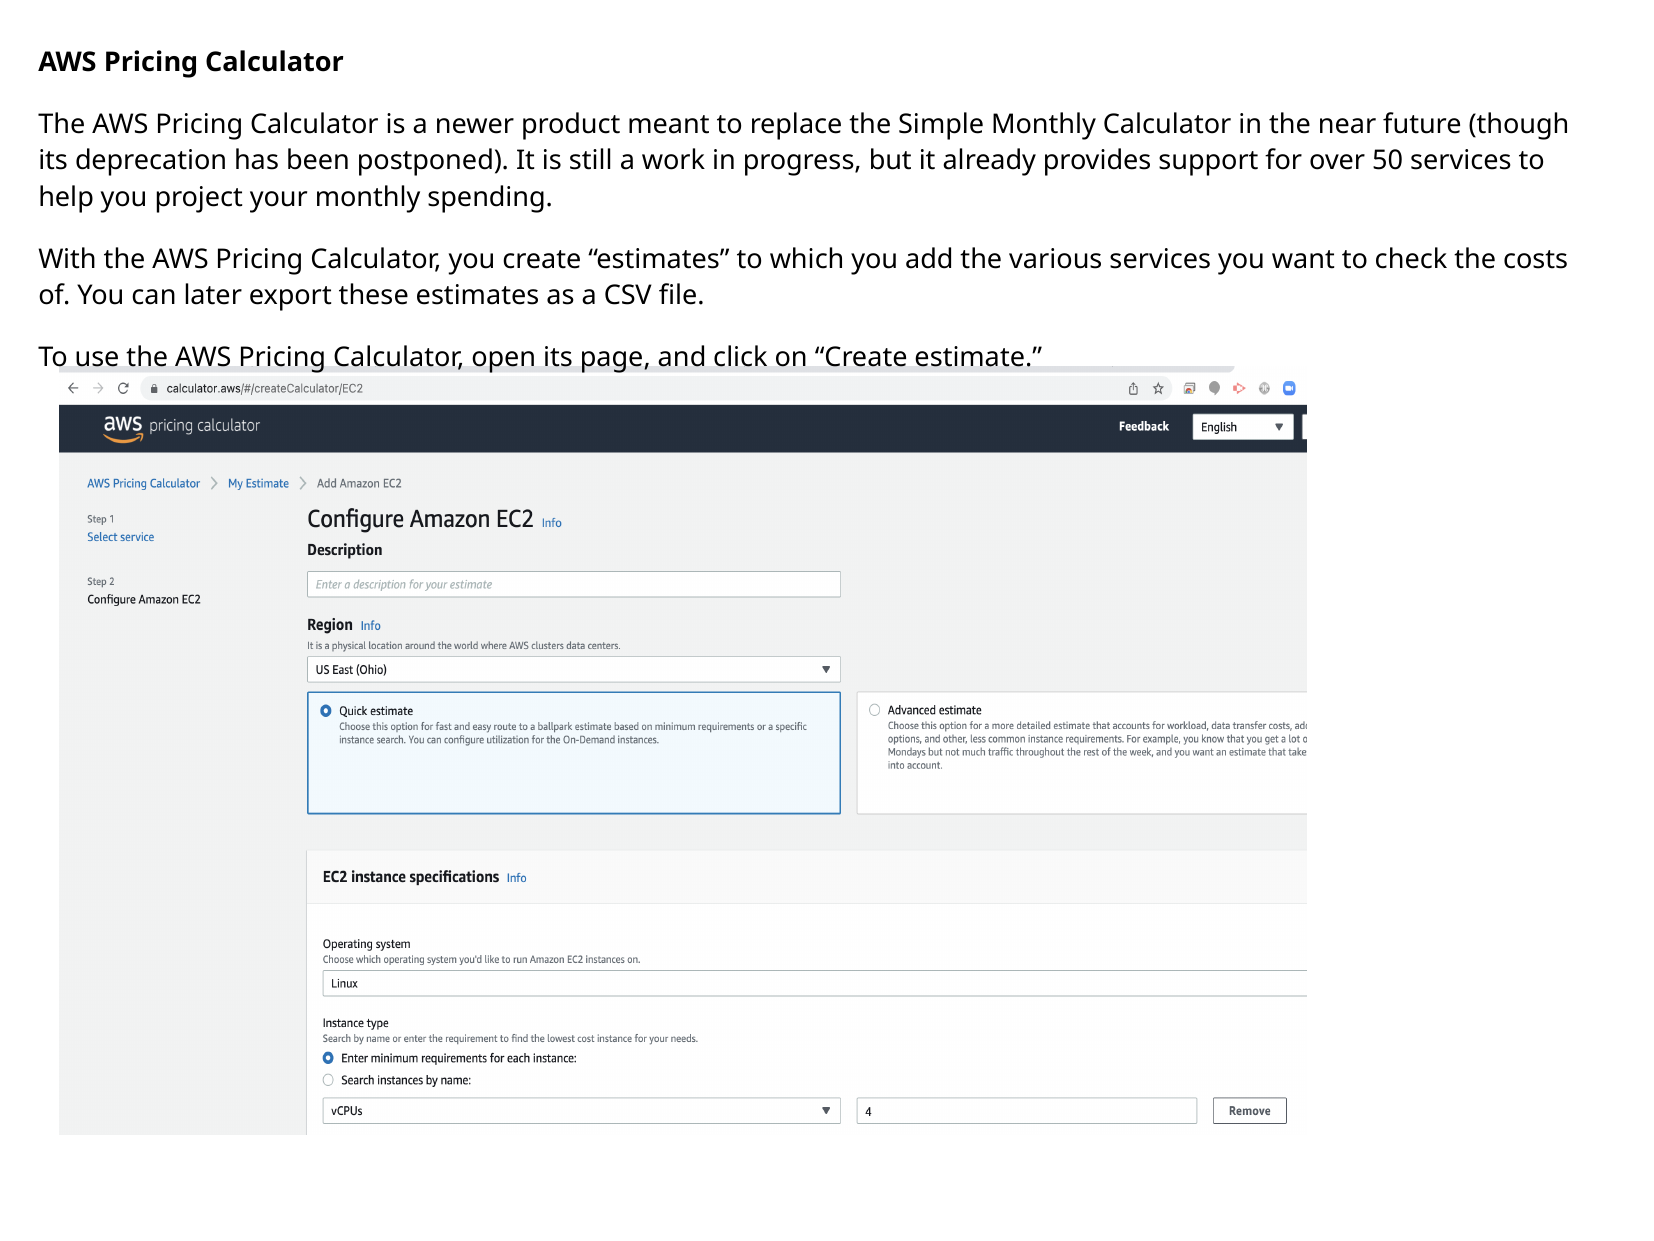

AWS Pricing Calculator
The AWS Pricing Calculator is a newer product meant to replace the Simple Monthly Calculator in the near future (though its deprecation has been postponed). It is still a work in progress, but it already provides support for over 50 services to help you project your monthly spending.
With the AWS Pricing Calculator, you create “estimates” to which you add the various services you want to check the costs of. You can later export these estimates as a CSV file.
To use the AWS Pricing Calculator, open its page, and click on “Create estimate.”